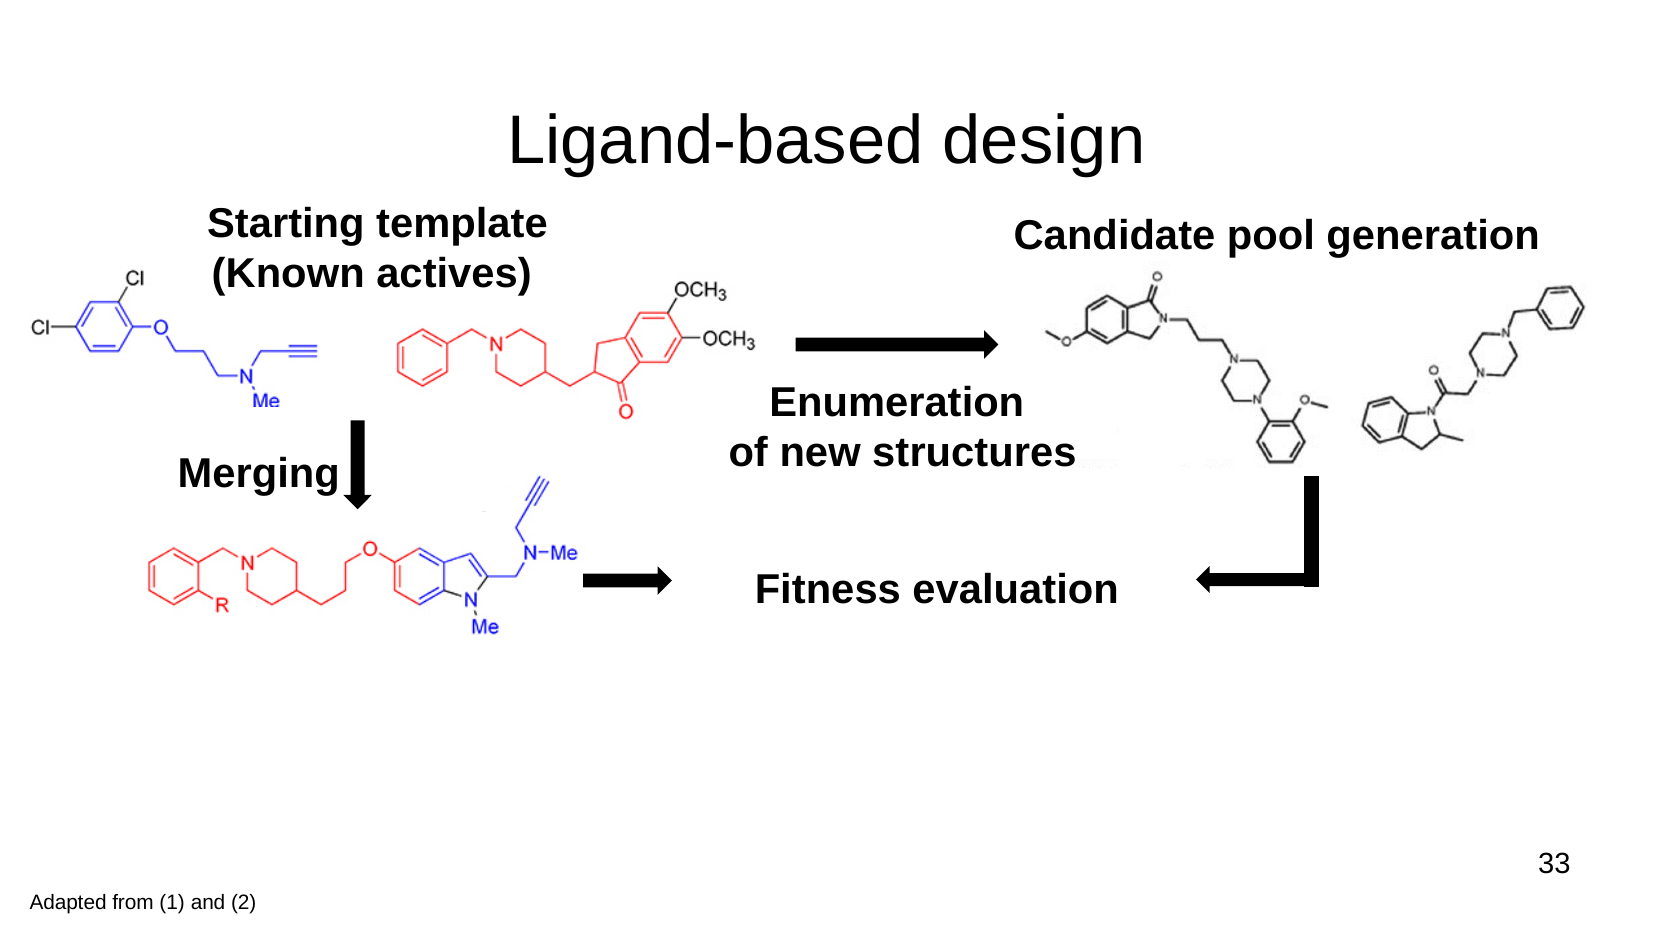

# Ligand-based design
Starting template
(Known actives)
Candidate pool generation
Enumeration
of new structures
Merging
Fitness evaluation
33
Adapted from (1) and (2)